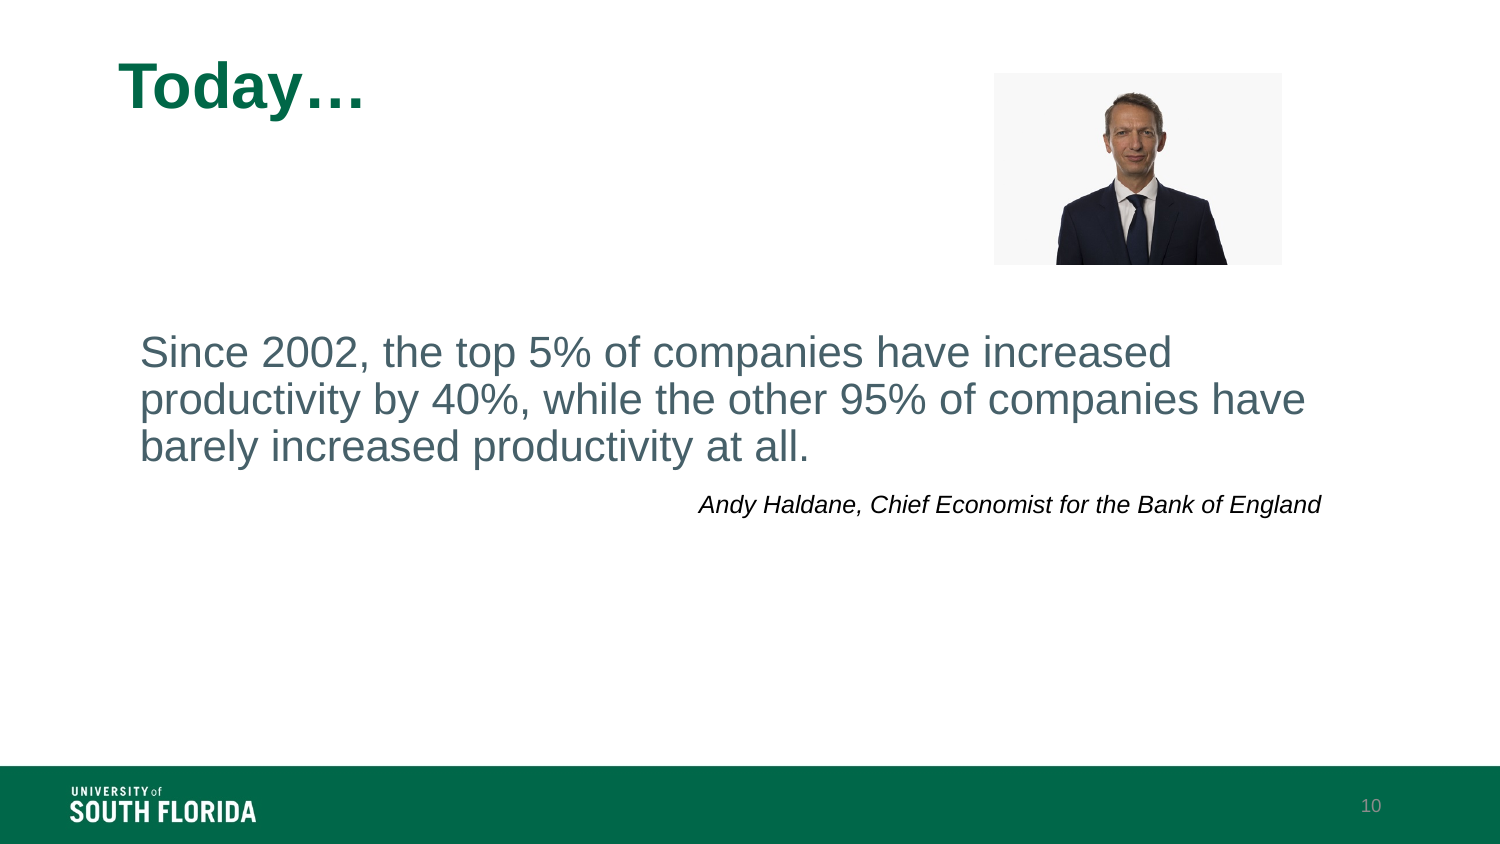

# Today…
Since 2002, the top 5% of companies have increased productivity by 40%, while the other 95% of companies have barely increased productivity at all.
Andy Haldane, Chief Economist for the Bank of England
10